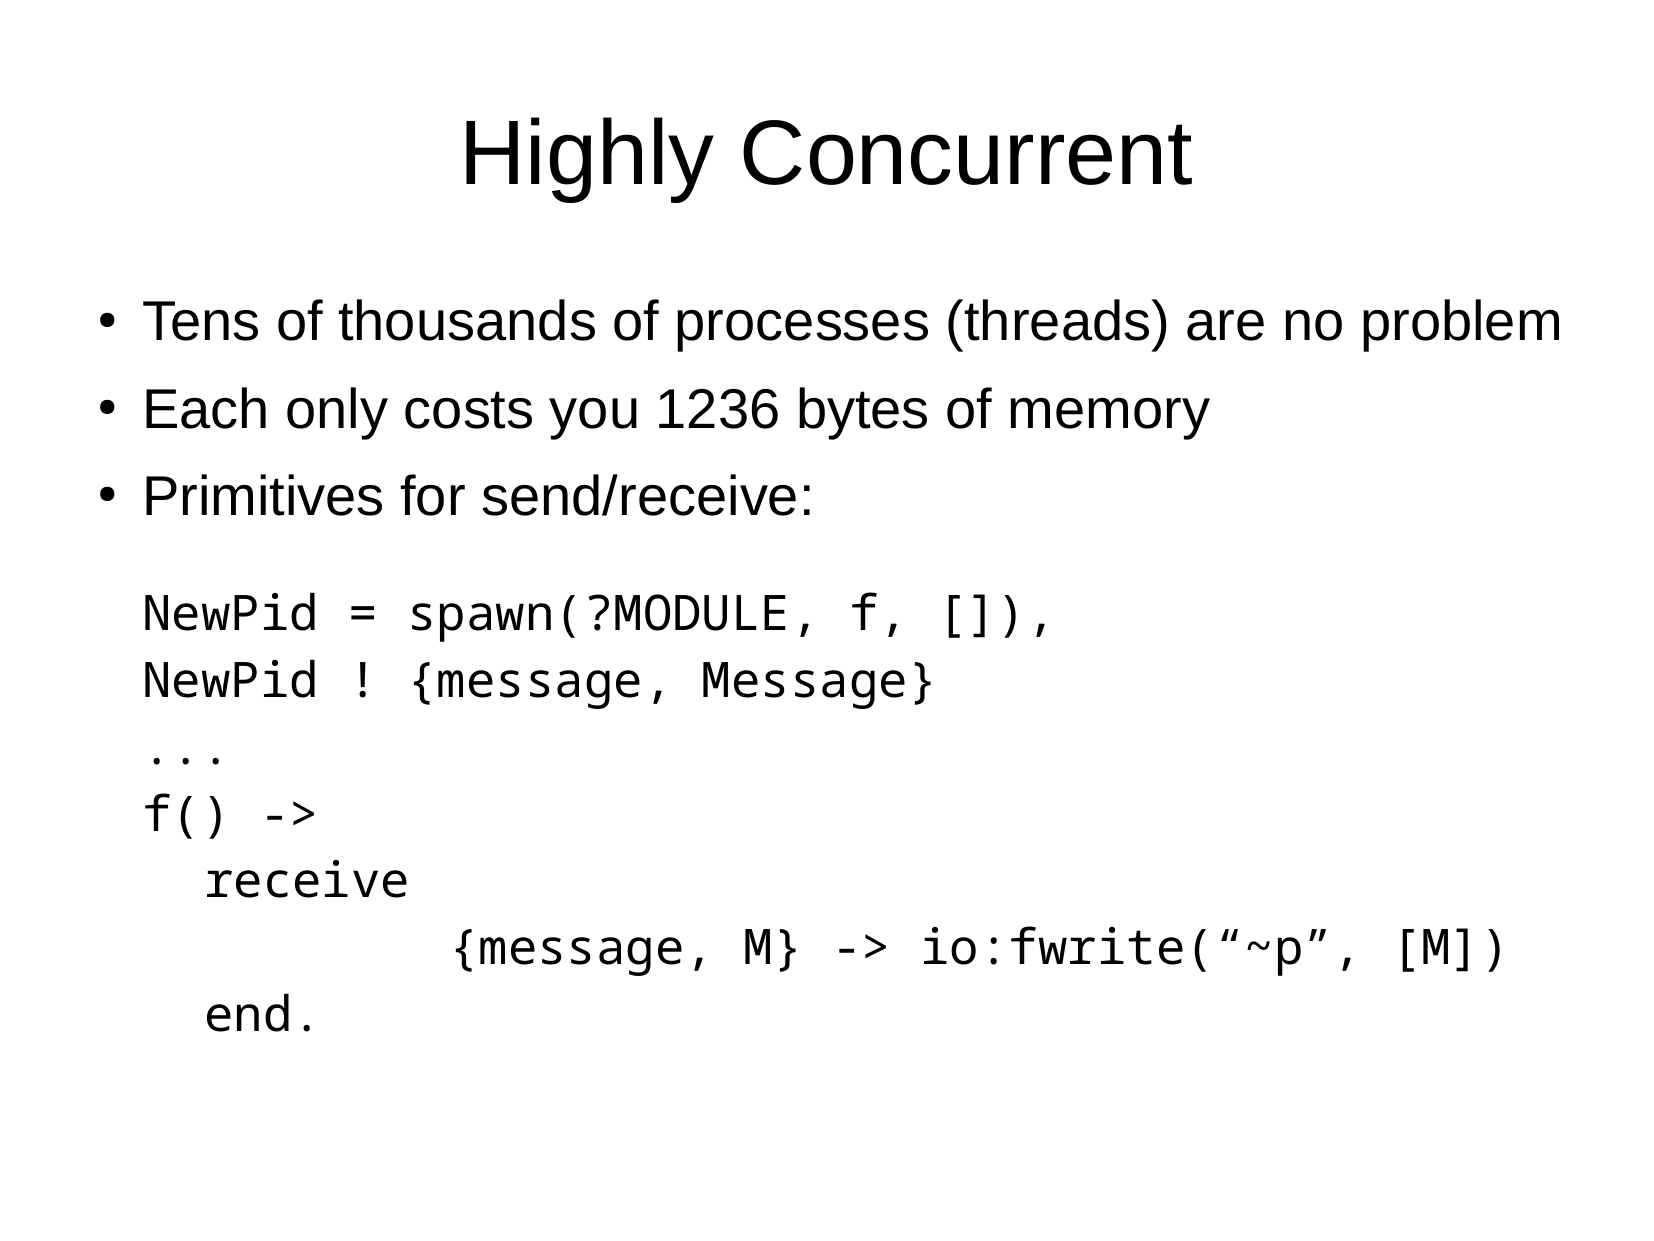

# Highly Concurrent
Tens of thousands of processes (threads) are no problem
Each only costs you 1236 bytes of memory
Primitives for send/receive:
NewPid = spawn(?MODULE, f, []),
NewPid ! {message, Message}
...
f() ->
	receive
				 {message, M} -> io:fwrite(“~p”, [M])
	end.